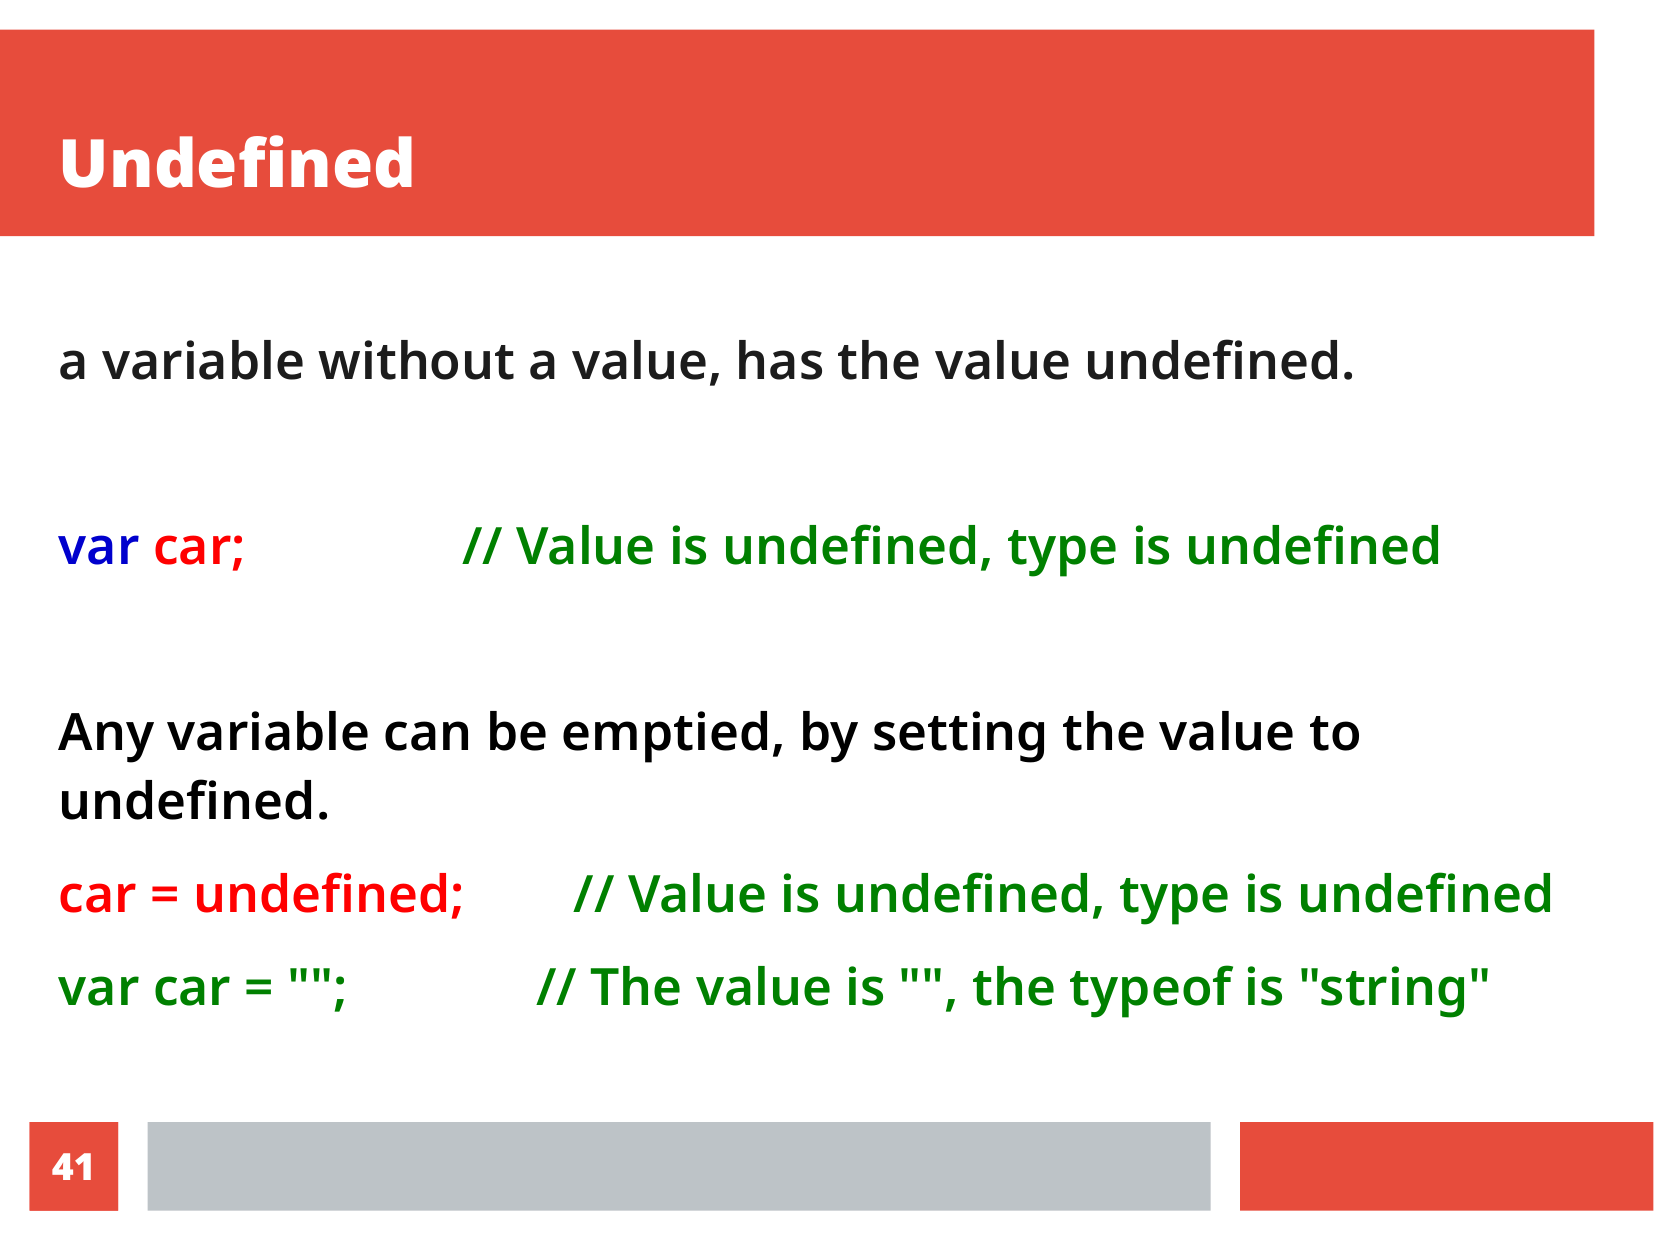

# Undefined
a variable without a value, has the value undefined.
var car;                // Value is undefined, type is undefined
Any variable can be emptied, by setting the value to undefined.
car = undefined;        // Value is undefined, type is undefined
var car = ""; // The value is "", the typeof is "string"
41